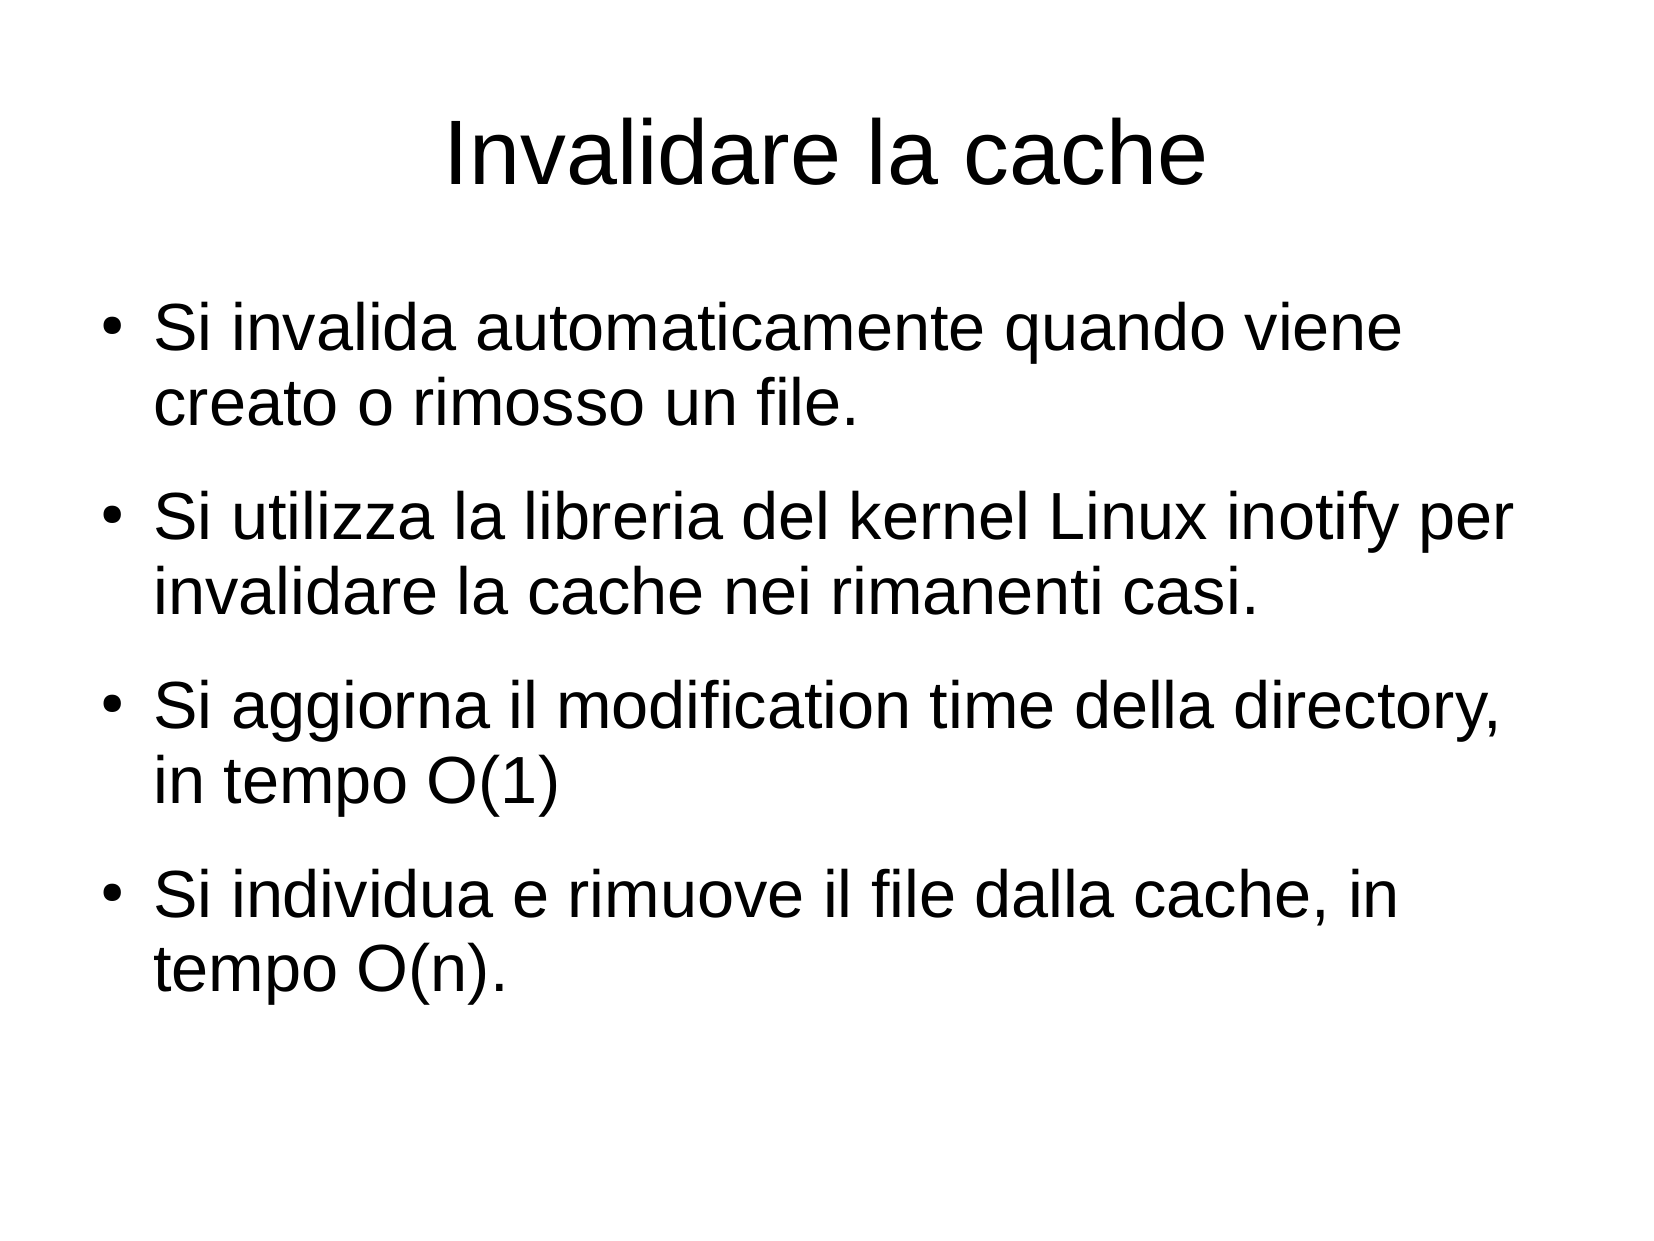

# Invalidare la cache
Si invalida automaticamente quando viene creato o rimosso un file.
Si utilizza la libreria del kernel Linux inotify per invalidare la cache nei rimanenti casi.
Si aggiorna il modification time della directory, in tempo O(1)
Si individua e rimuove il file dalla cache, in tempo O(n).